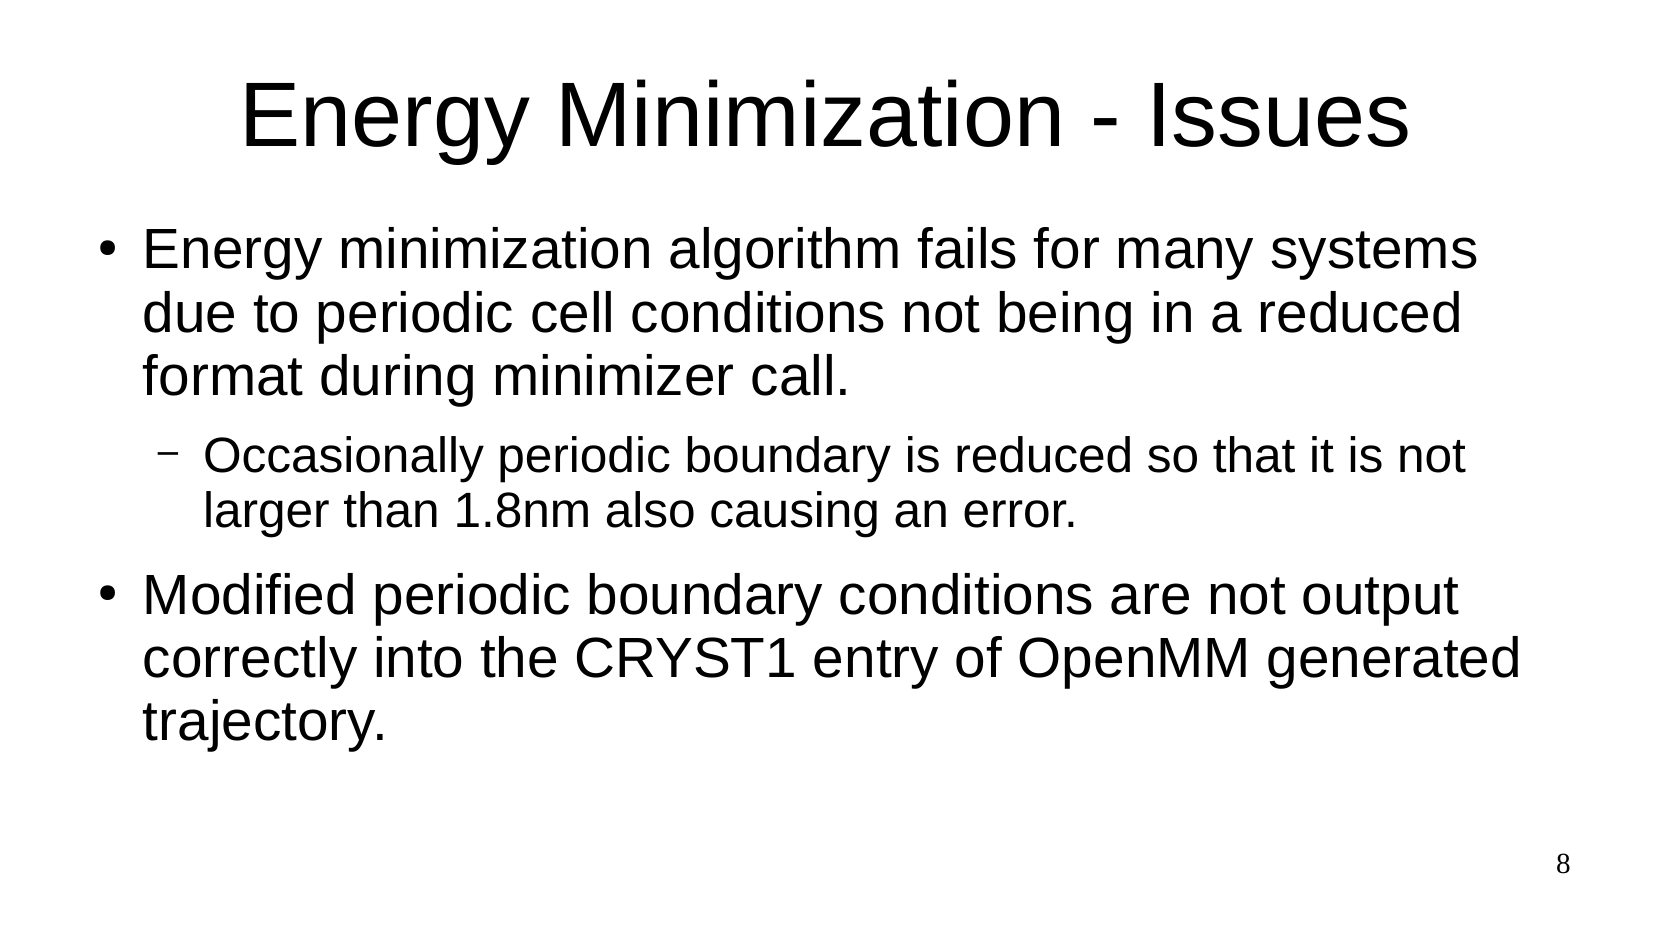

# Energy Minimization - Issues
Energy minimization algorithm fails for many systems due to periodic cell conditions not being in a reduced format during minimizer call.
Occasionally periodic boundary is reduced so that it is not larger than 1.8nm also causing an error.
Modified periodic boundary conditions are not output correctly into the CRYST1 entry of OpenMM generated trajectory.
8